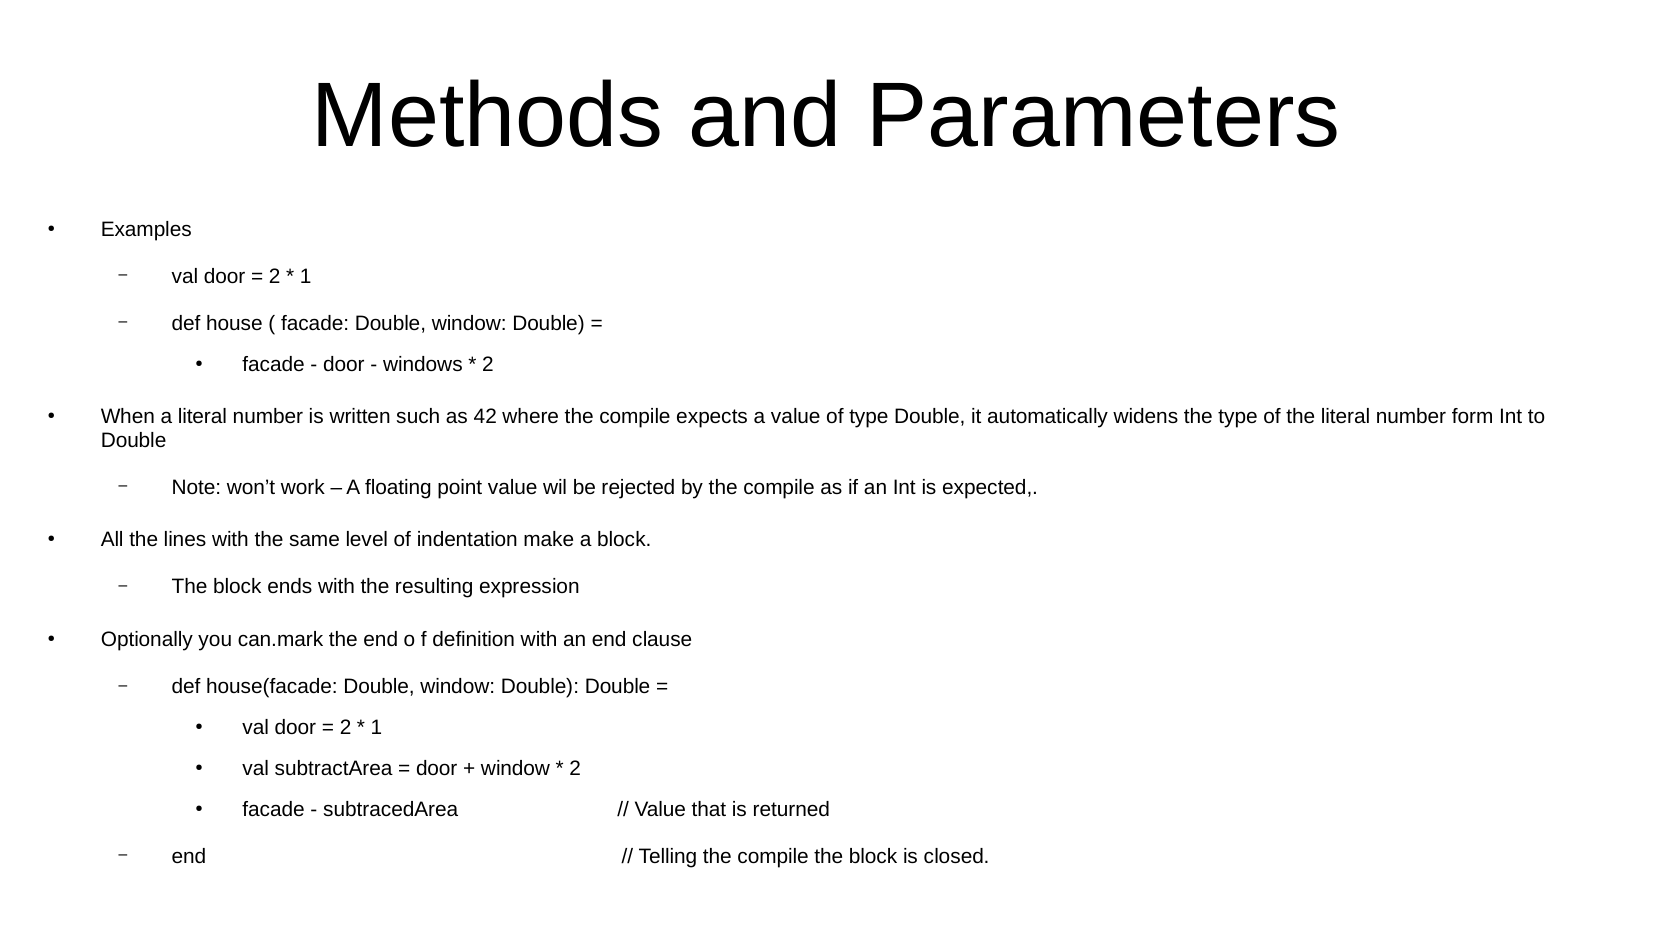

# Methods and Parameters
Examples
val door = 2 * 1
def house ( facade: Double, window: Double) =
facade - door - windows * 2
When a literal number is written such as 42 where the compile expects a value of type Double, it automatically widens the type of the literal number form Int to Double
Note: won’t work – A floating point value wil be rejected by the compile as if an Int is expected,.
All the lines with the same level of indentation make a block.
The block ends with the resulting expression
Optionally you can.mark the end o f definition with an end clause
def house(facade: Double, window: Double): Double =
val door = 2 * 1
val subtractArea = door + window * 2
facade - subtracedArea			// Value that is returned
end						// Telling the compile the block is closed.